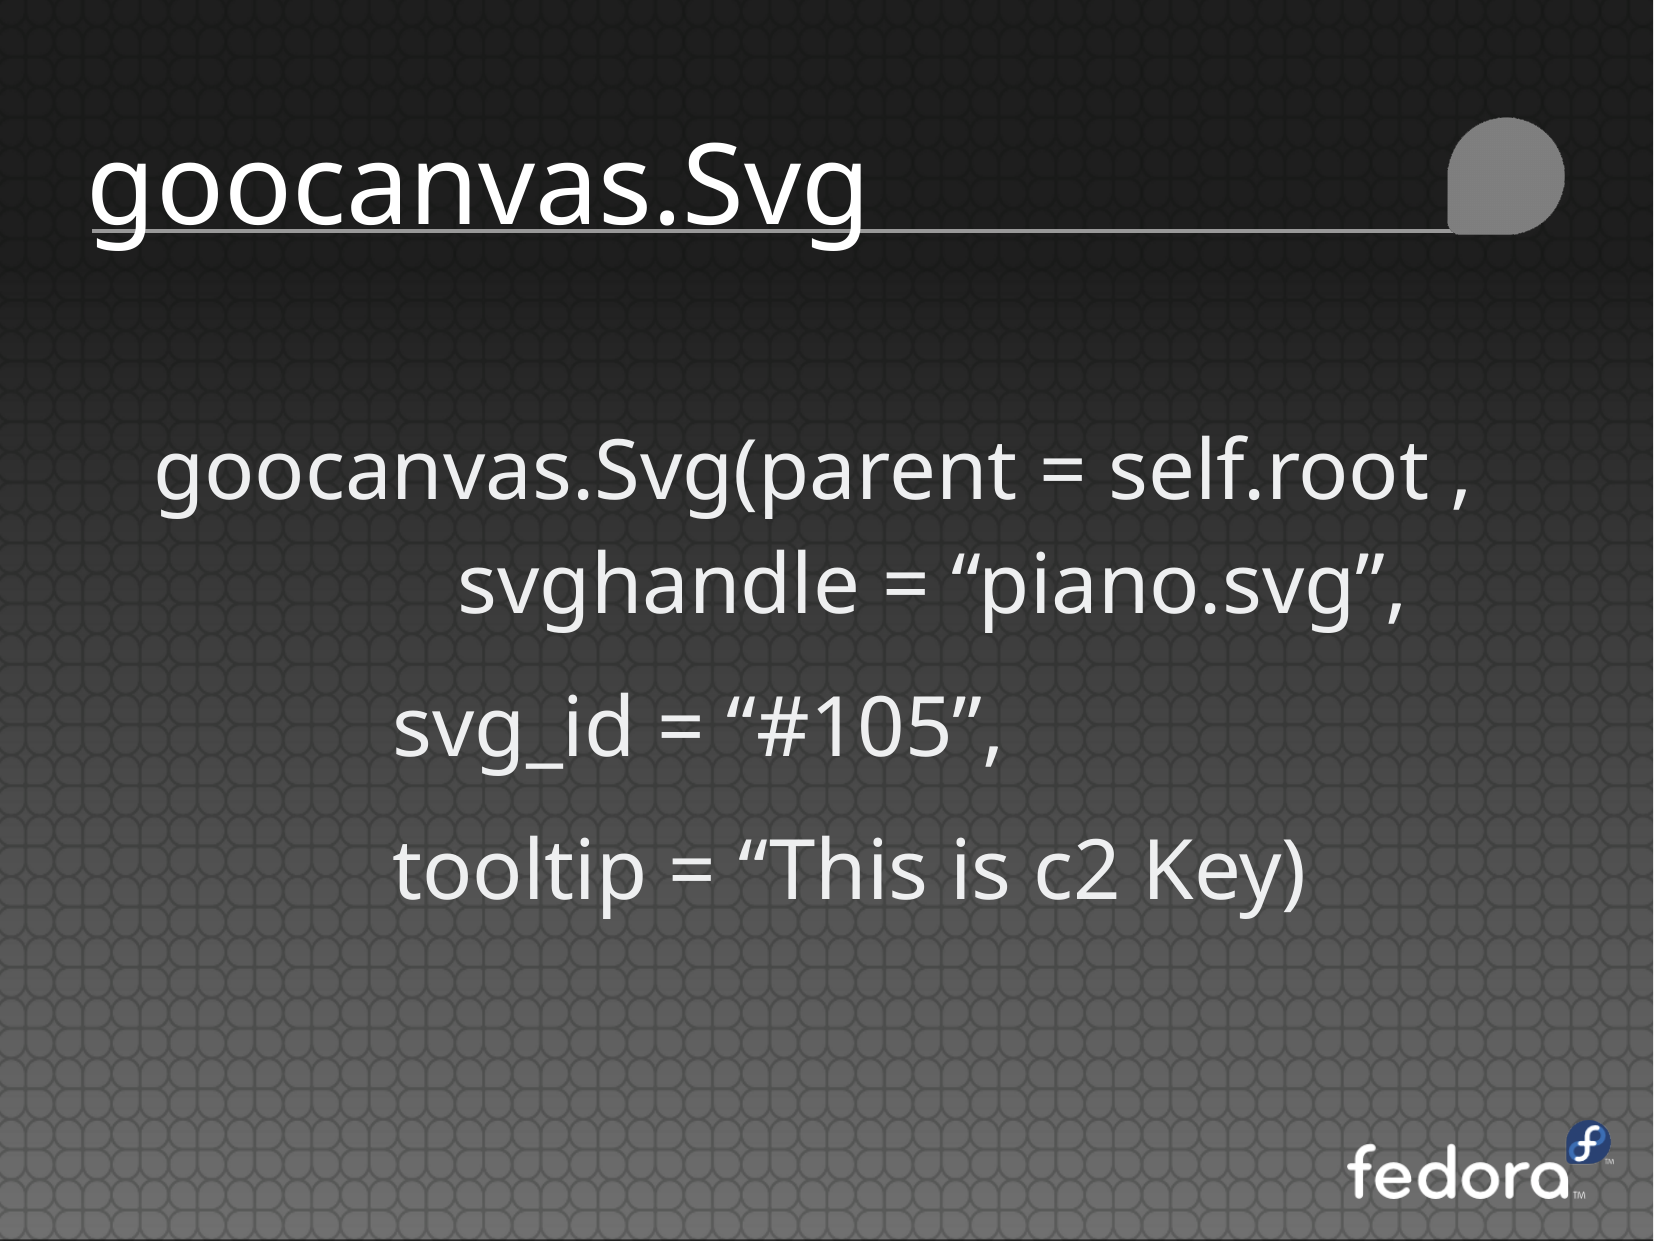

# goocanvas.Svg
goocanvas.Svg(parent = self.root , svghandle = “piano.svg”,
 svg_id = “#105”,
 tooltip = “This is c2 Key)